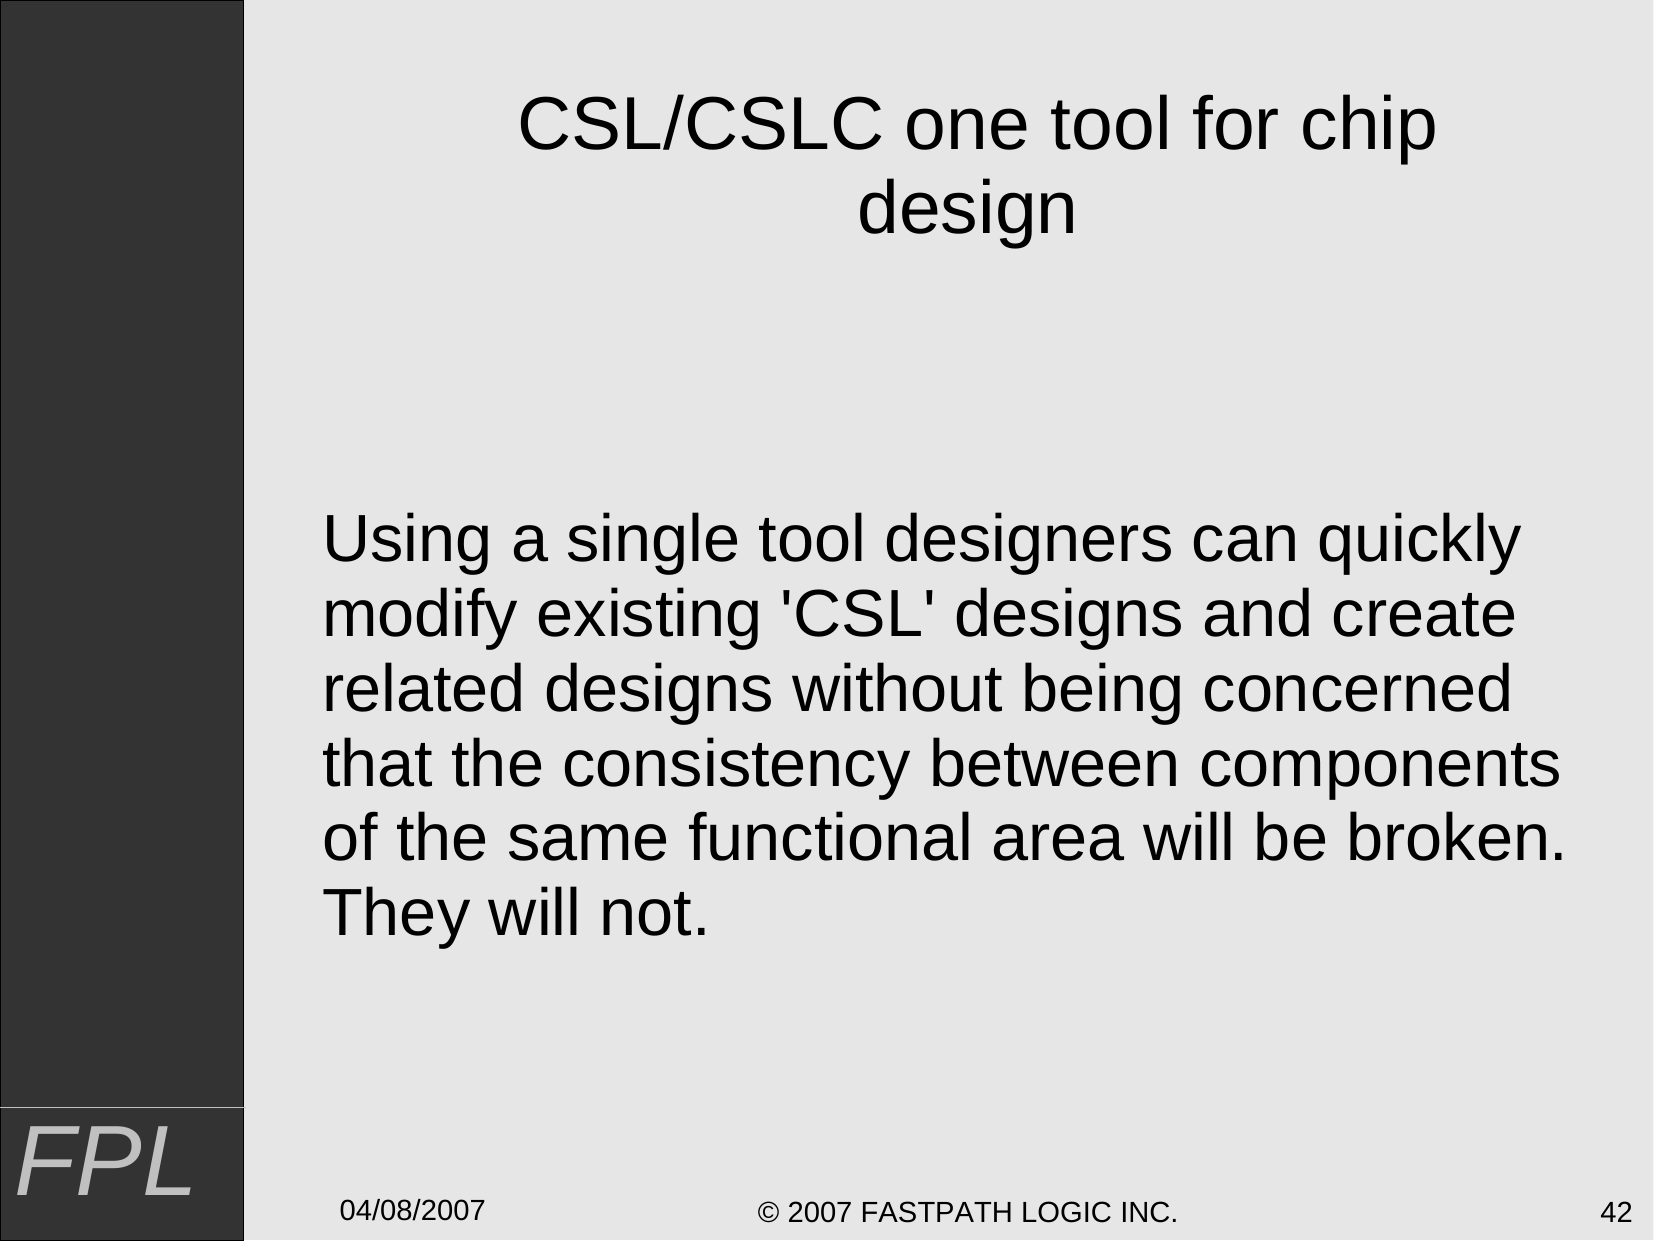

# CSL/CSLC one tool for chip design
Using a single tool designers can quickly modify existing 'CSL' designs and create related designs without being concerned that the consistency between components of the same functional area will be broken. They will not.
04/08/2007
42
© 2007 FASTPATH LOGIC INC.